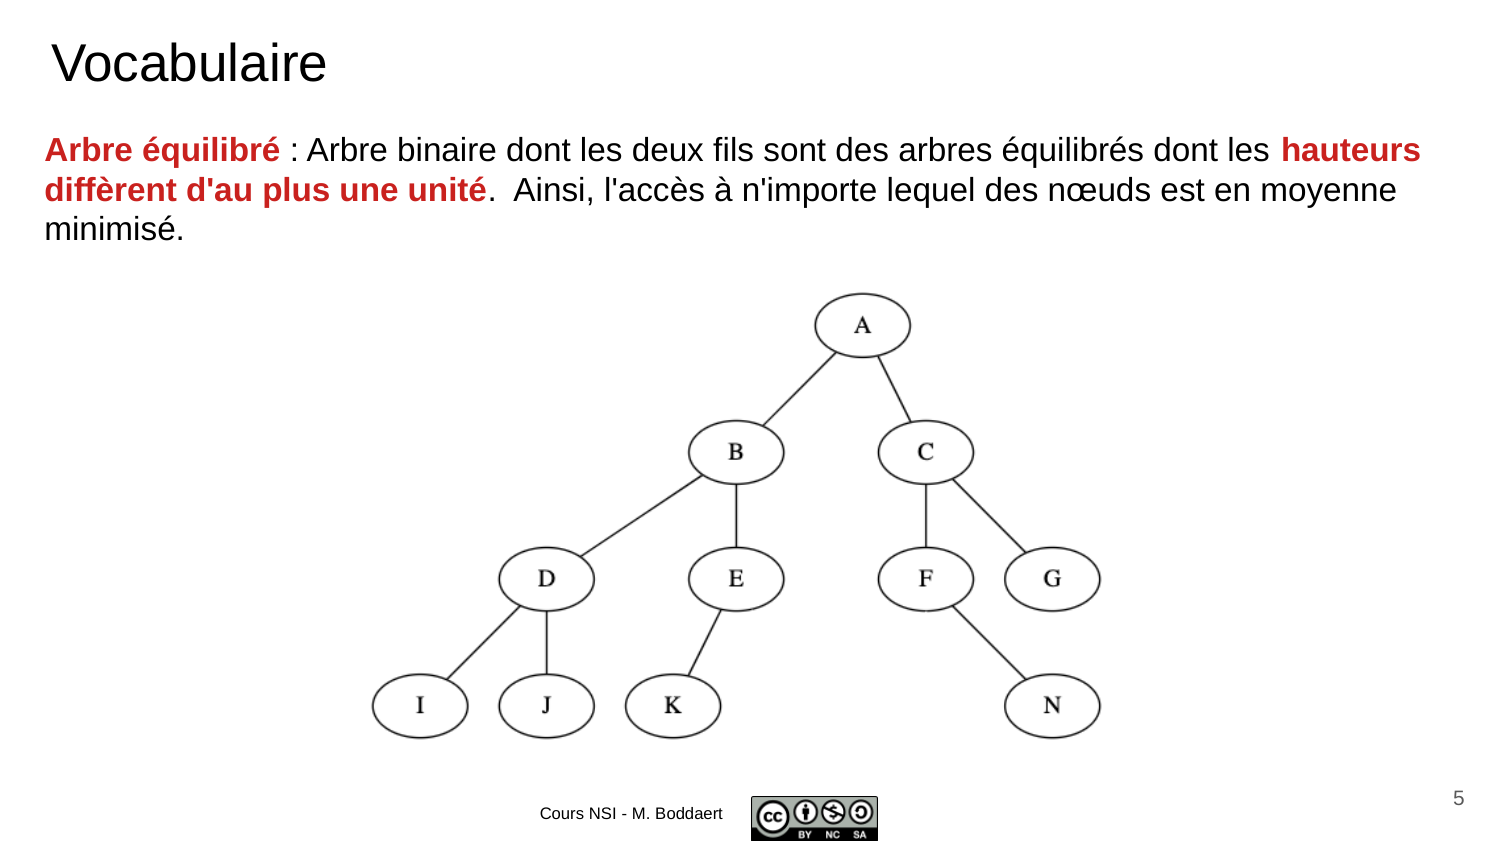

# Vocabulaire
Arbre équilibré : Arbre binaire dont les deux fils sont des arbres équilibrés dont les hauteurs diffèrent d'au plus une unité. Ainsi, l'accès à n'importe lequel des nœuds est en moyenne minimisé.
5